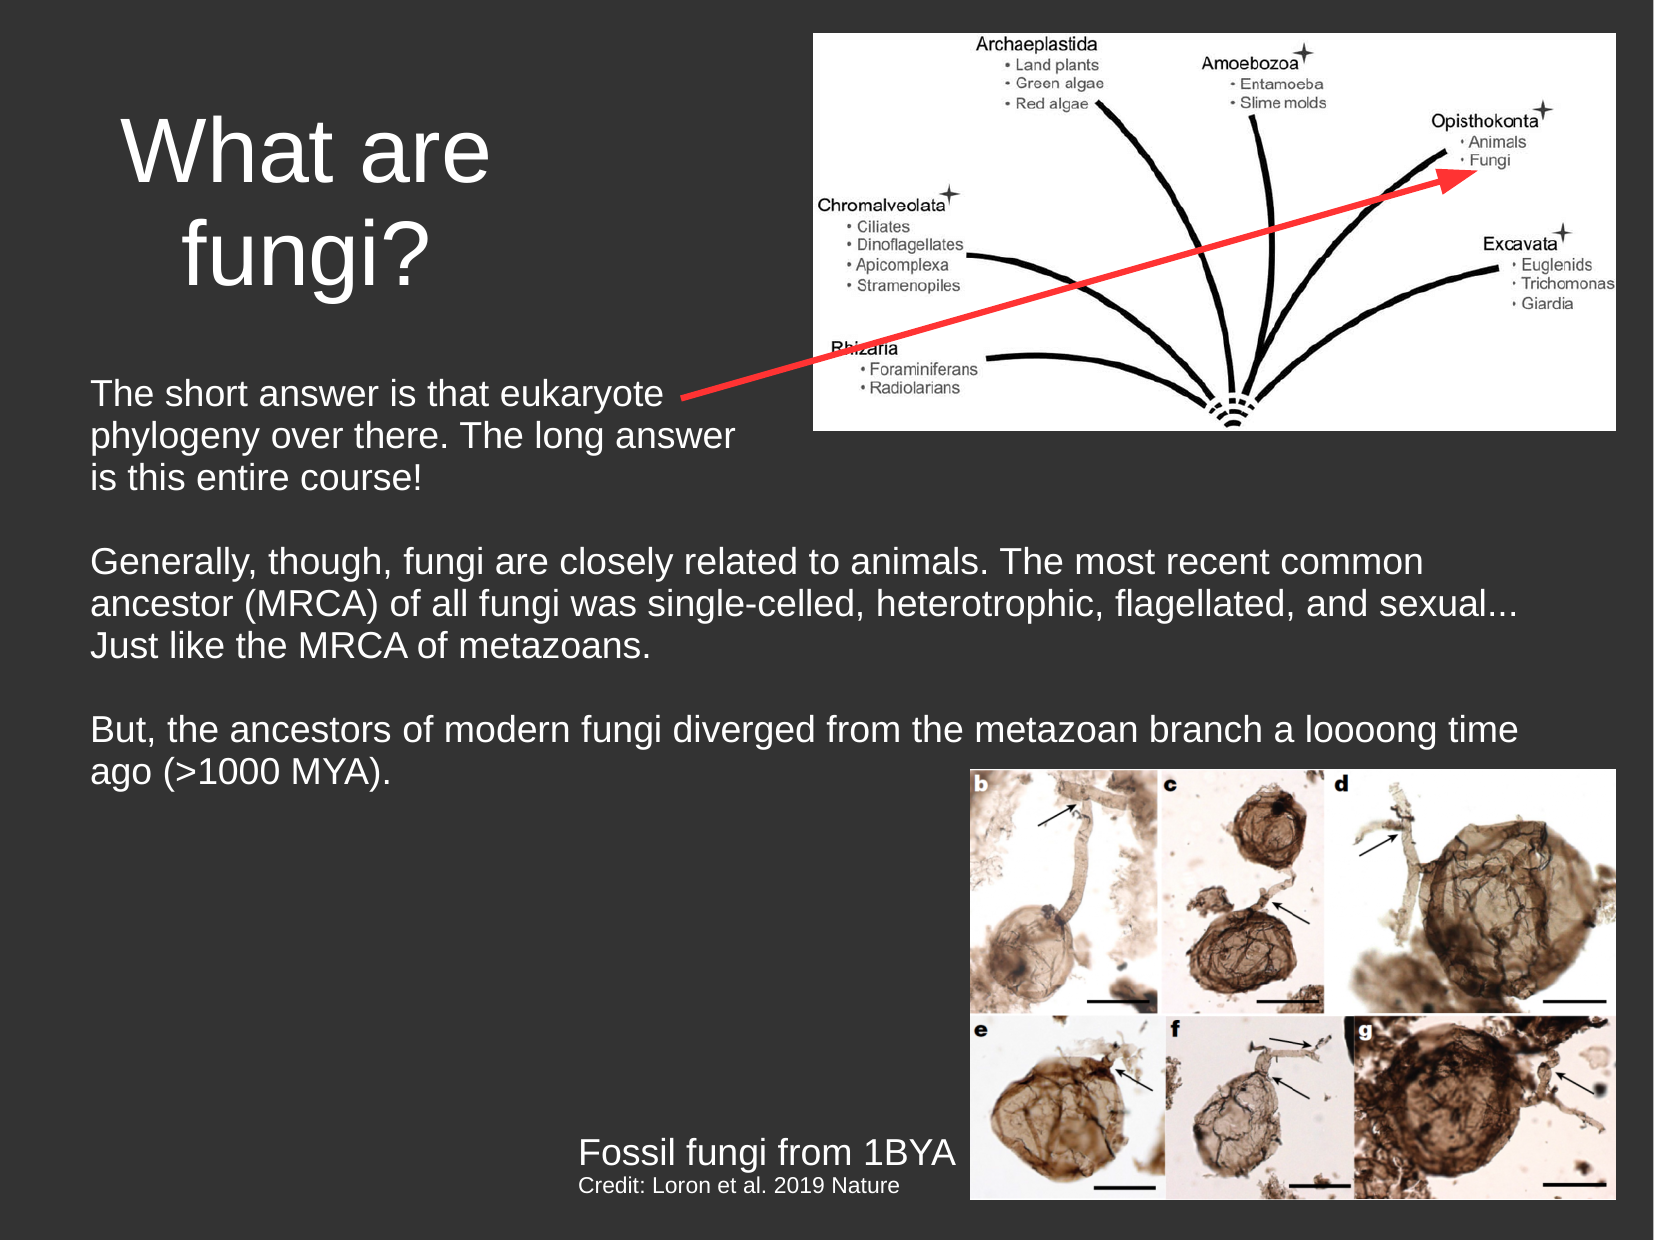

# What are fungi?
The short answer is that eukaryote
phylogeny over there. The long answer
is this entire course!
Generally, though, fungi are closely related to animals. The most recent common ancestor (MRCA) of all fungi was single-celled, heterotrophic, flagellated, and sexual... Just like the MRCA of metazoans.
But, the ancestors of modern fungi diverged from the metazoan branch a loooong time ago (>1000 MYA).
Fossil fungi from 1BYA
Credit: Loron et al. 2019 Nature